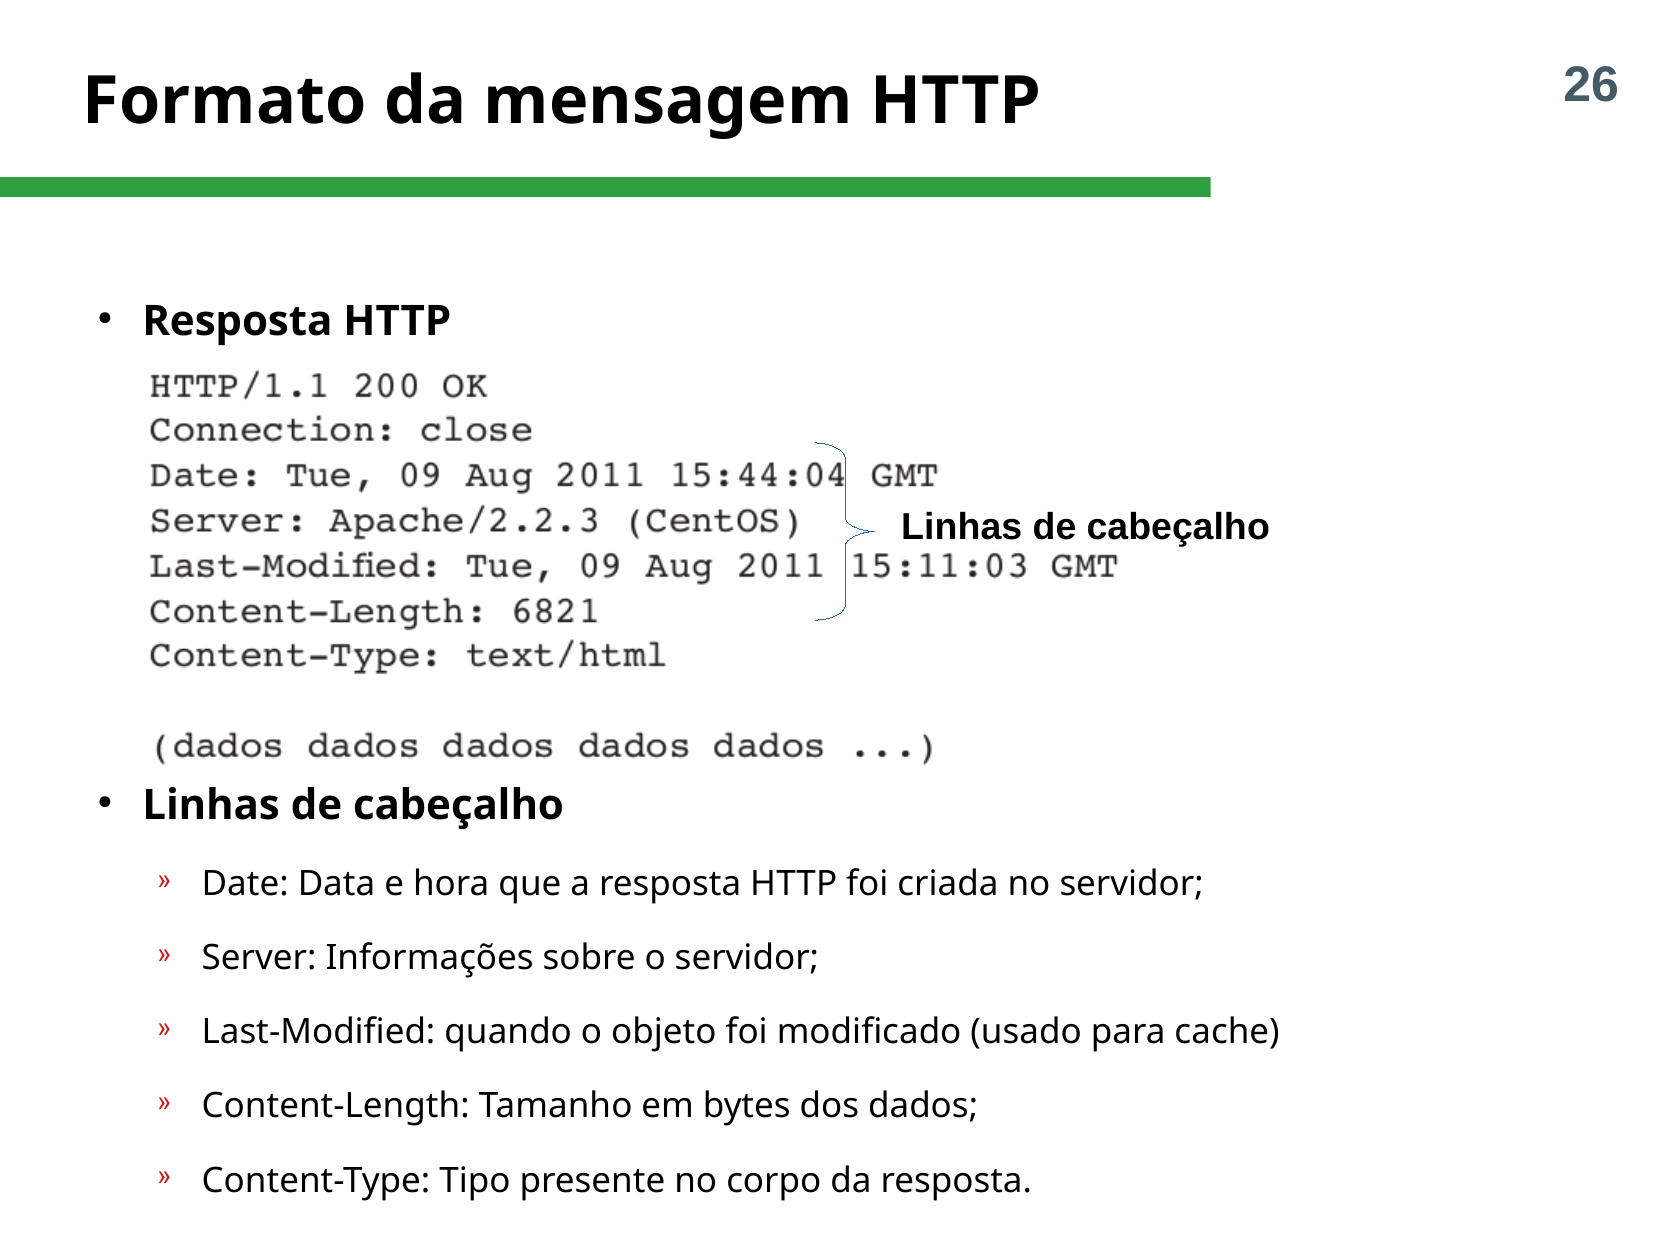

# Formato da mensagem HTTP
Resposta HTTP
Linhas de cabeçalho
Date: Data e hora que a resposta HTTP foi criada no servidor;
Server: Informações sobre o servidor;
Last-Modified: quando o objeto foi modificado (usado para cache)
Content-Length: Tamanho em bytes dos dados;
Content-Type: Tipo presente no corpo da resposta.
Linhas de cabeçalho